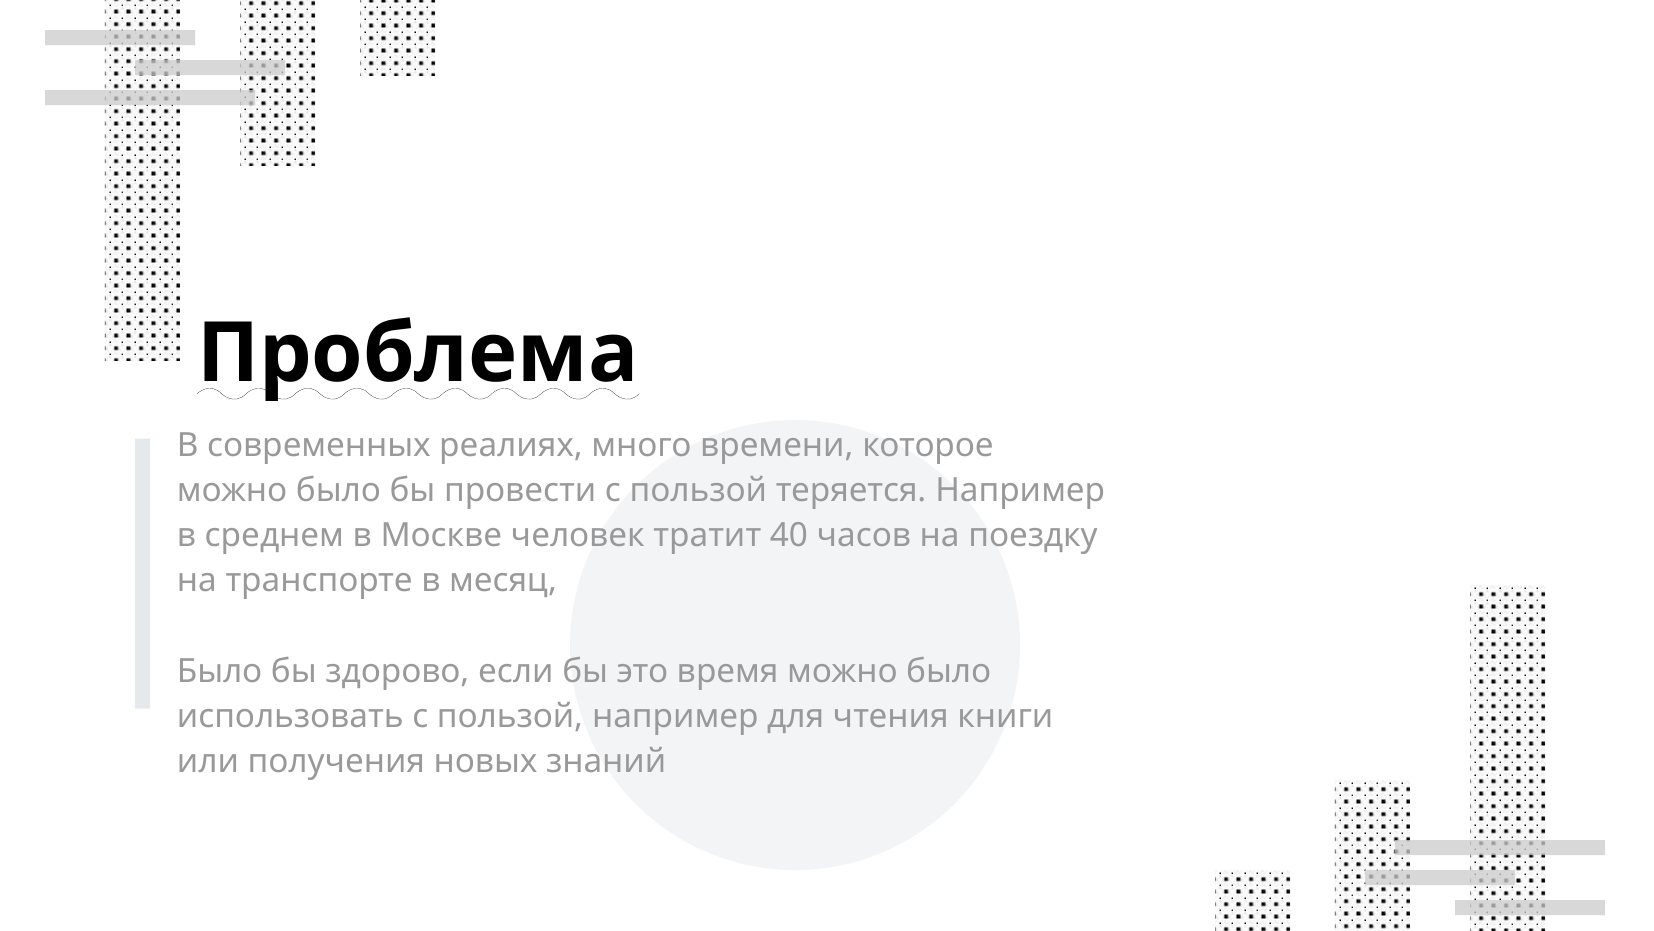

Проблема
В современных реалиях, много времени, которое можно было бы провести с пользой теряется. Например в среднем в Москве человек тратит 40 часов на поездку на транспорте в месяц,
Было бы здорово, если бы это время можно было использовать с пользой, например для чтения книги или получения новых знаний